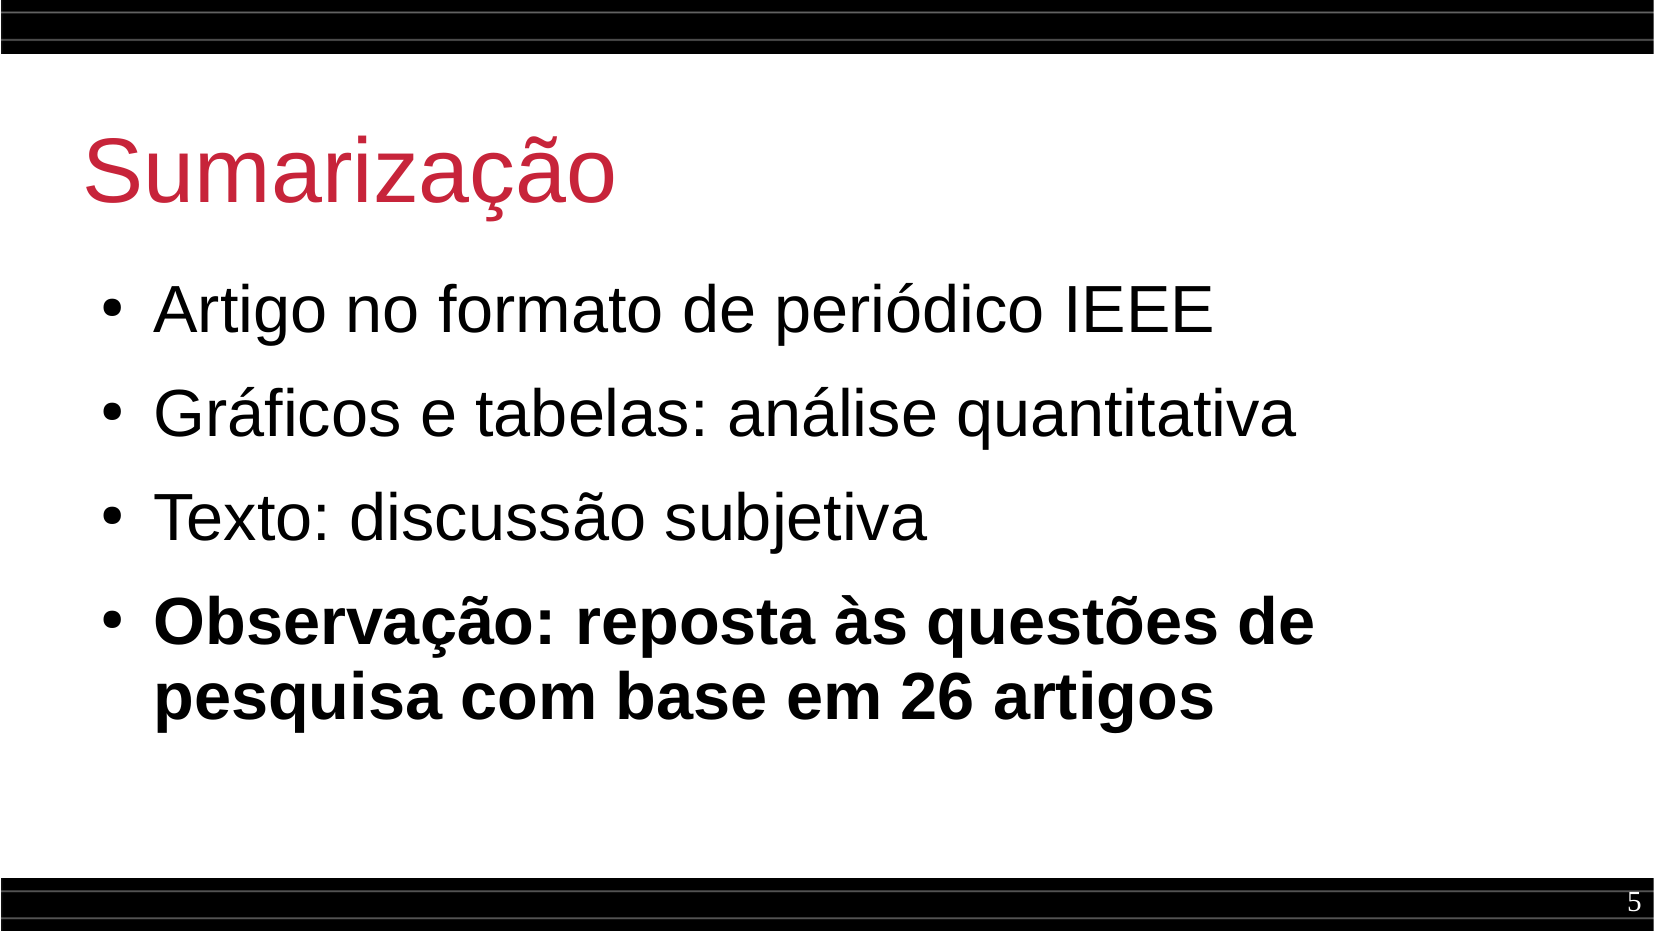

# Sumarização
Artigo no formato de periódico IEEE
Gráficos e tabelas: análise quantitativa
Texto: discussão subjetiva
Observação: reposta às questões de pesquisa com base em 26 artigos